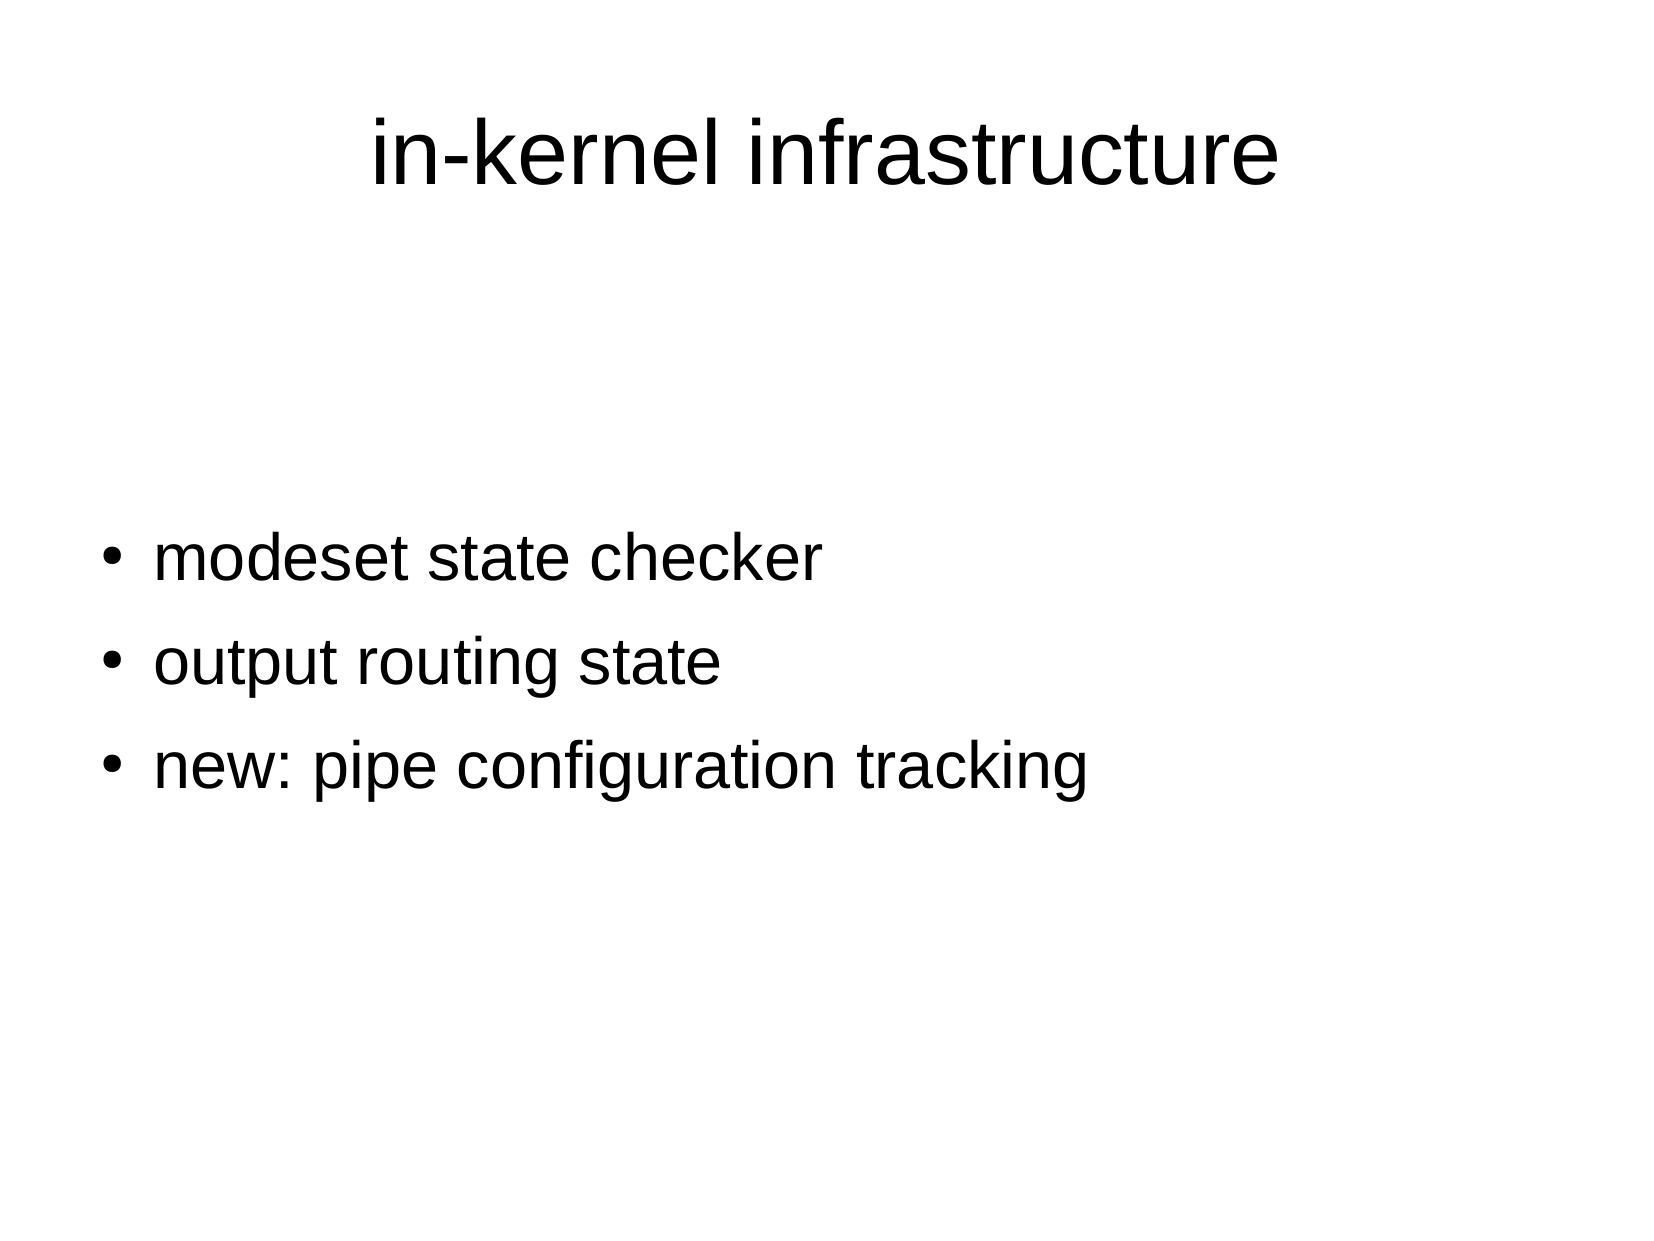

# in-kernel infrastructure
modeset state checker
output routing state
new: pipe configuration tracking